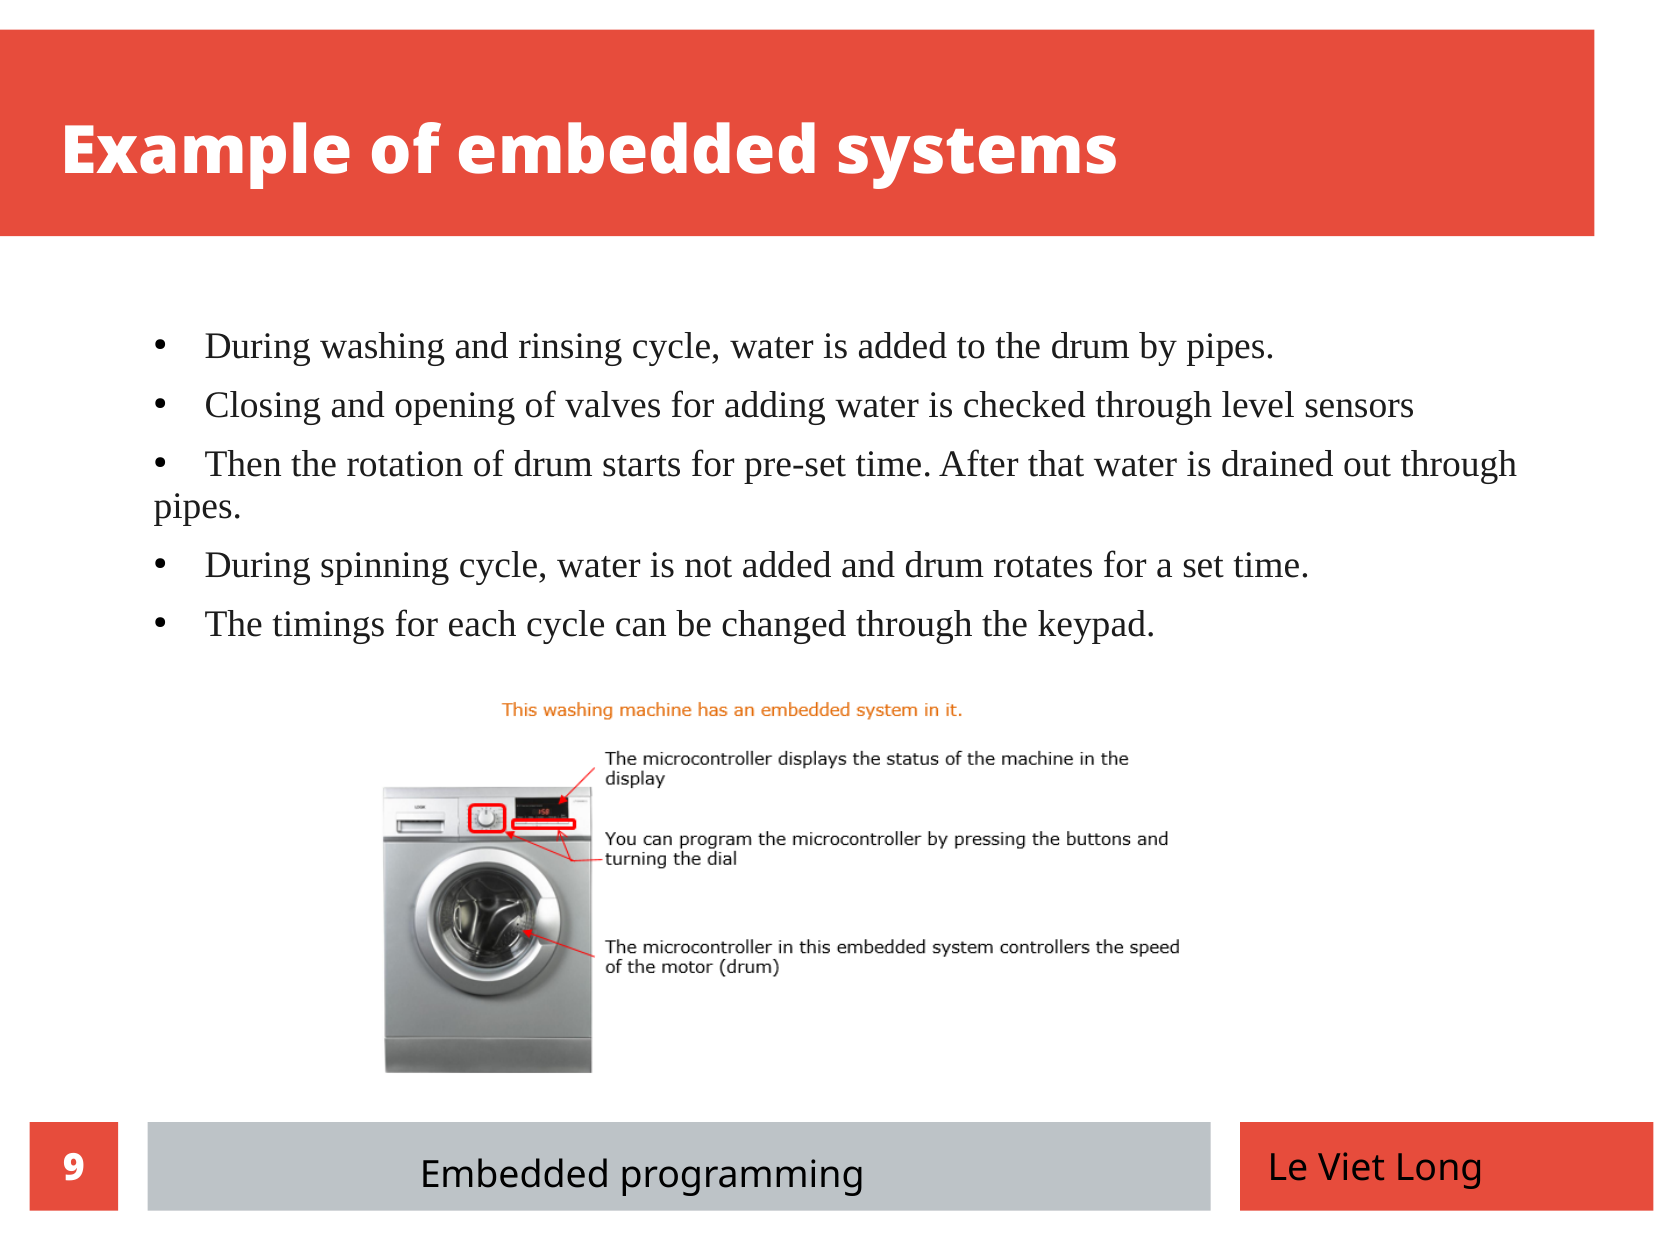

# Example of embedded systems
 During washing and rinsing cycle, water is added to the drum by pipes.
 Closing and opening of valves for adding water is checked through level sensors
 Then the rotation of drum starts for pre-set time. After that water is drained out through pipes.
 During spinning cycle, water is not added and drum rotates for a set time.
 The timings for each cycle can be changed through the keypad.
9
Le Viet Long
Embedded programming